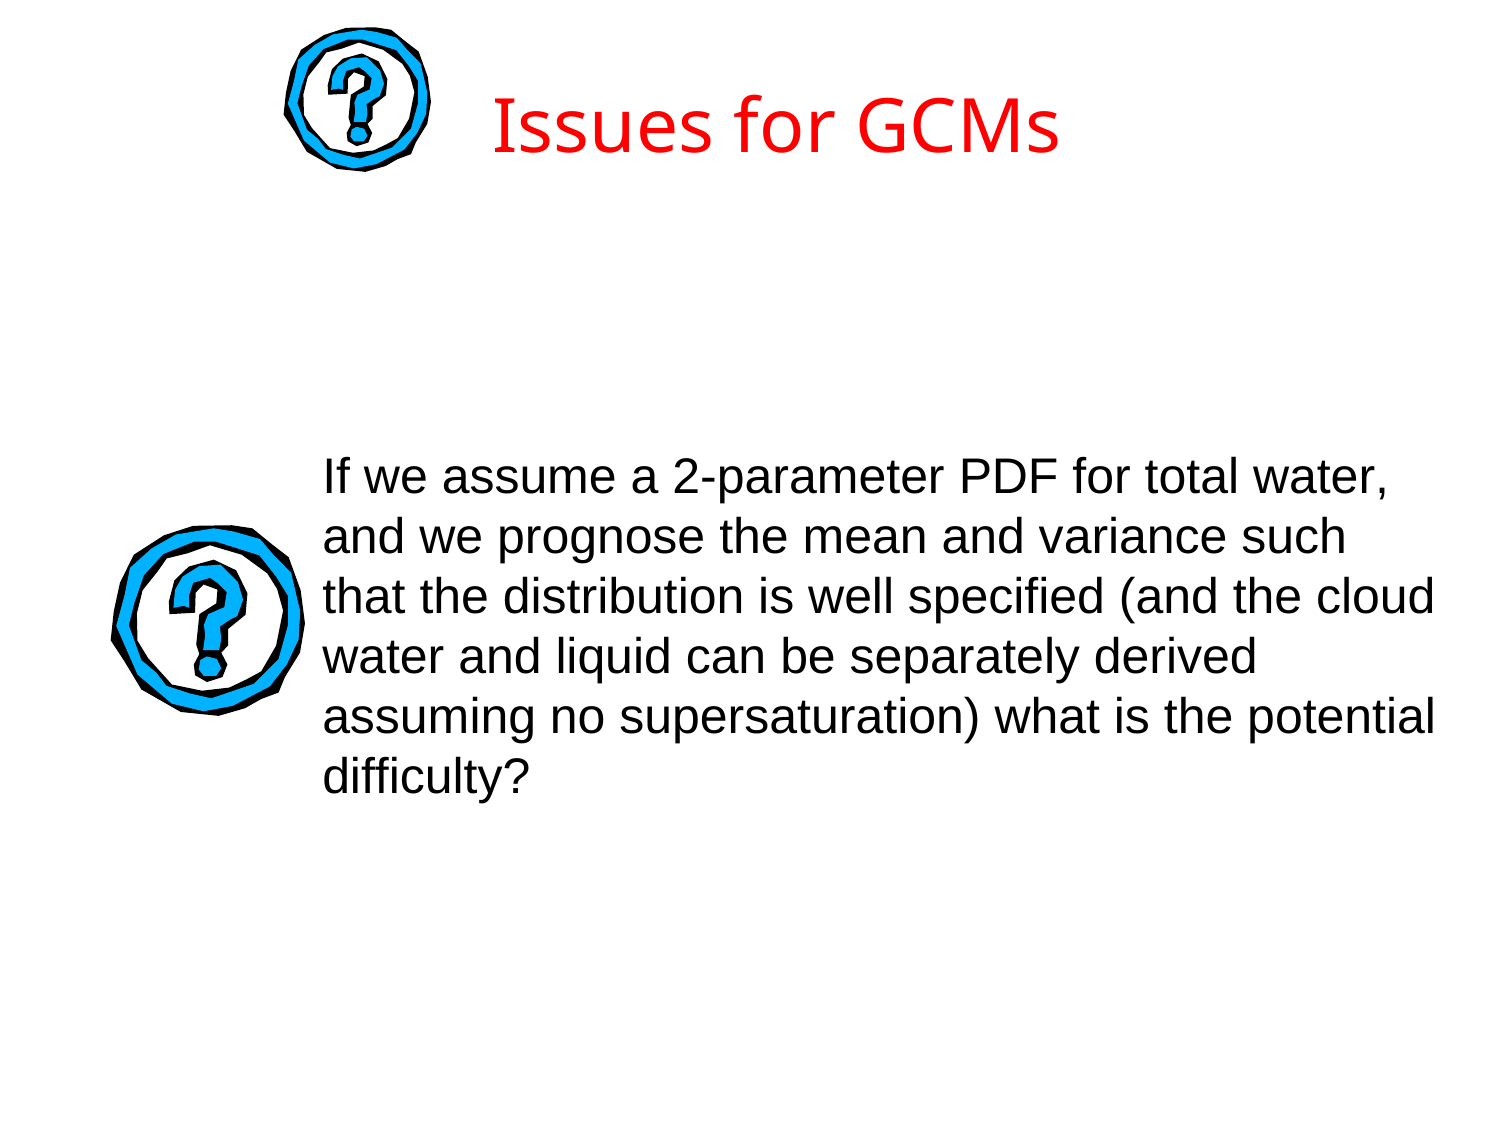

# Issues for GCMs
If we assume a 2-parameter PDF for total water, and we prognose the mean and variance such that the distribution is well specified (and the cloud water and liquid can be separately derived assuming no supersaturation) what is the potential difficulty?